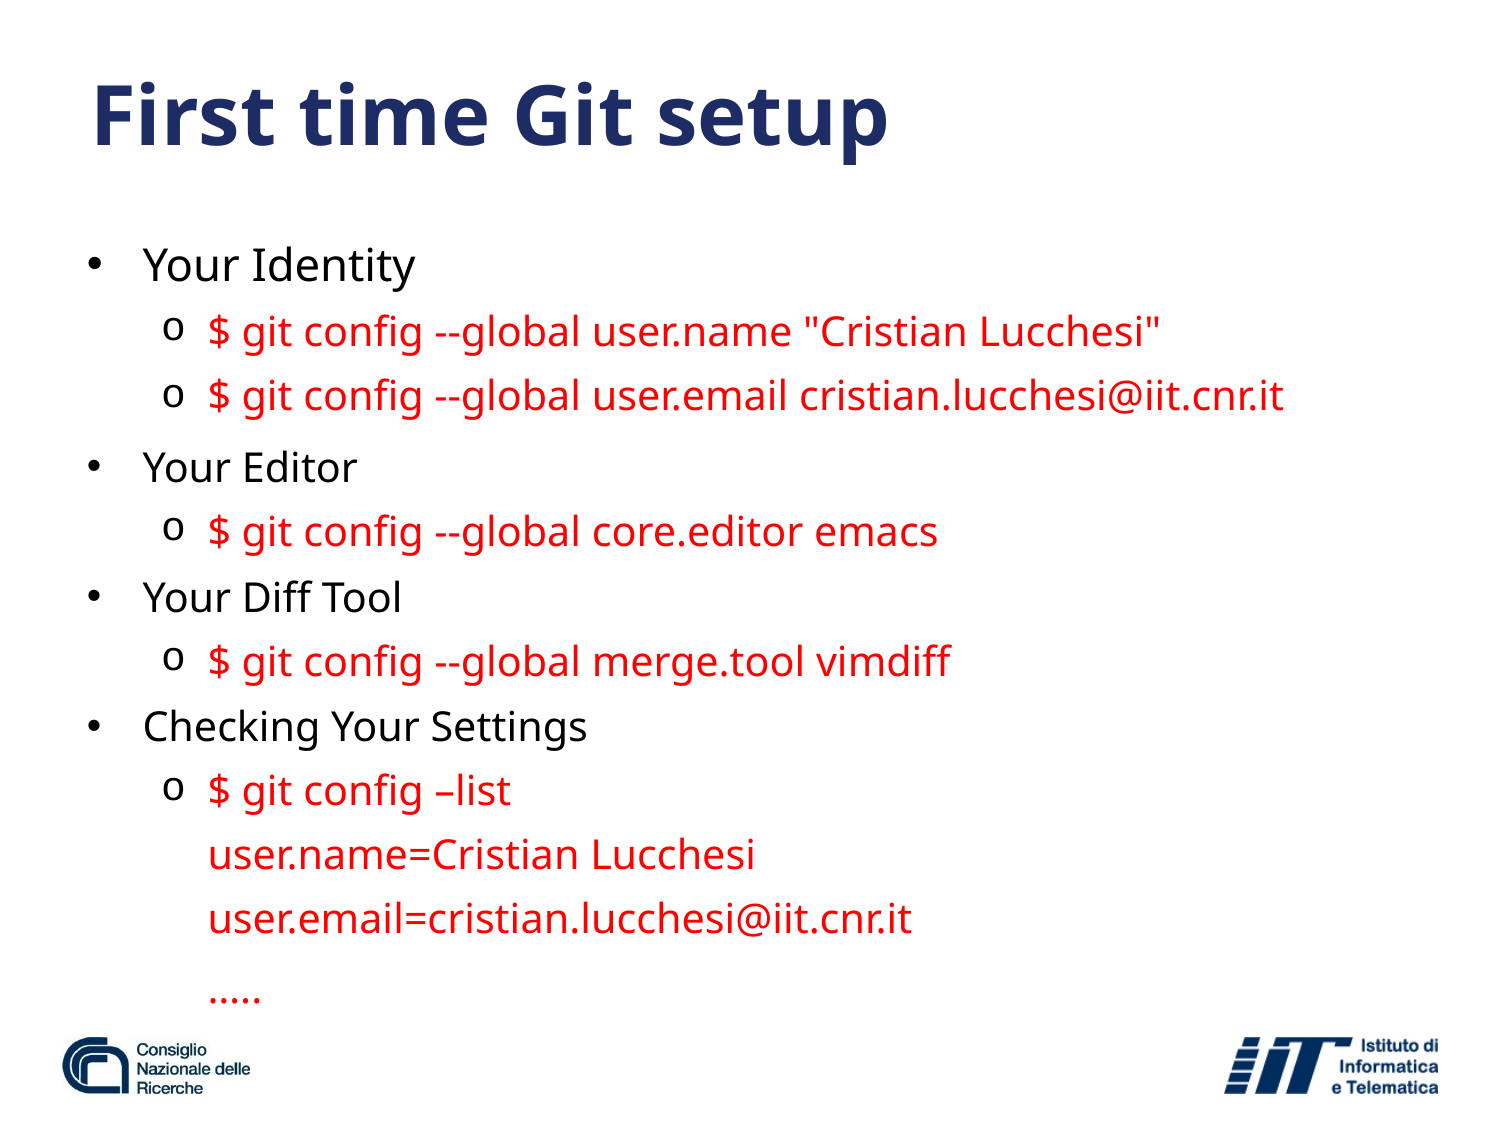

# First time Git setup
Your Identity
$ git config --global user.name "Cristian Lucchesi"
$ git config --global user.email cristian.lucchesi@iit.cnr.it
Your Editor
$ git config --global core.editor emacs
Your Diff Tool
$ git config --global merge.tool vimdiff
Checking Your Settings
$ git config –list
user.name=Cristian Lucchesi
user.email=cristian.lucchesi@iit.cnr.it
…..